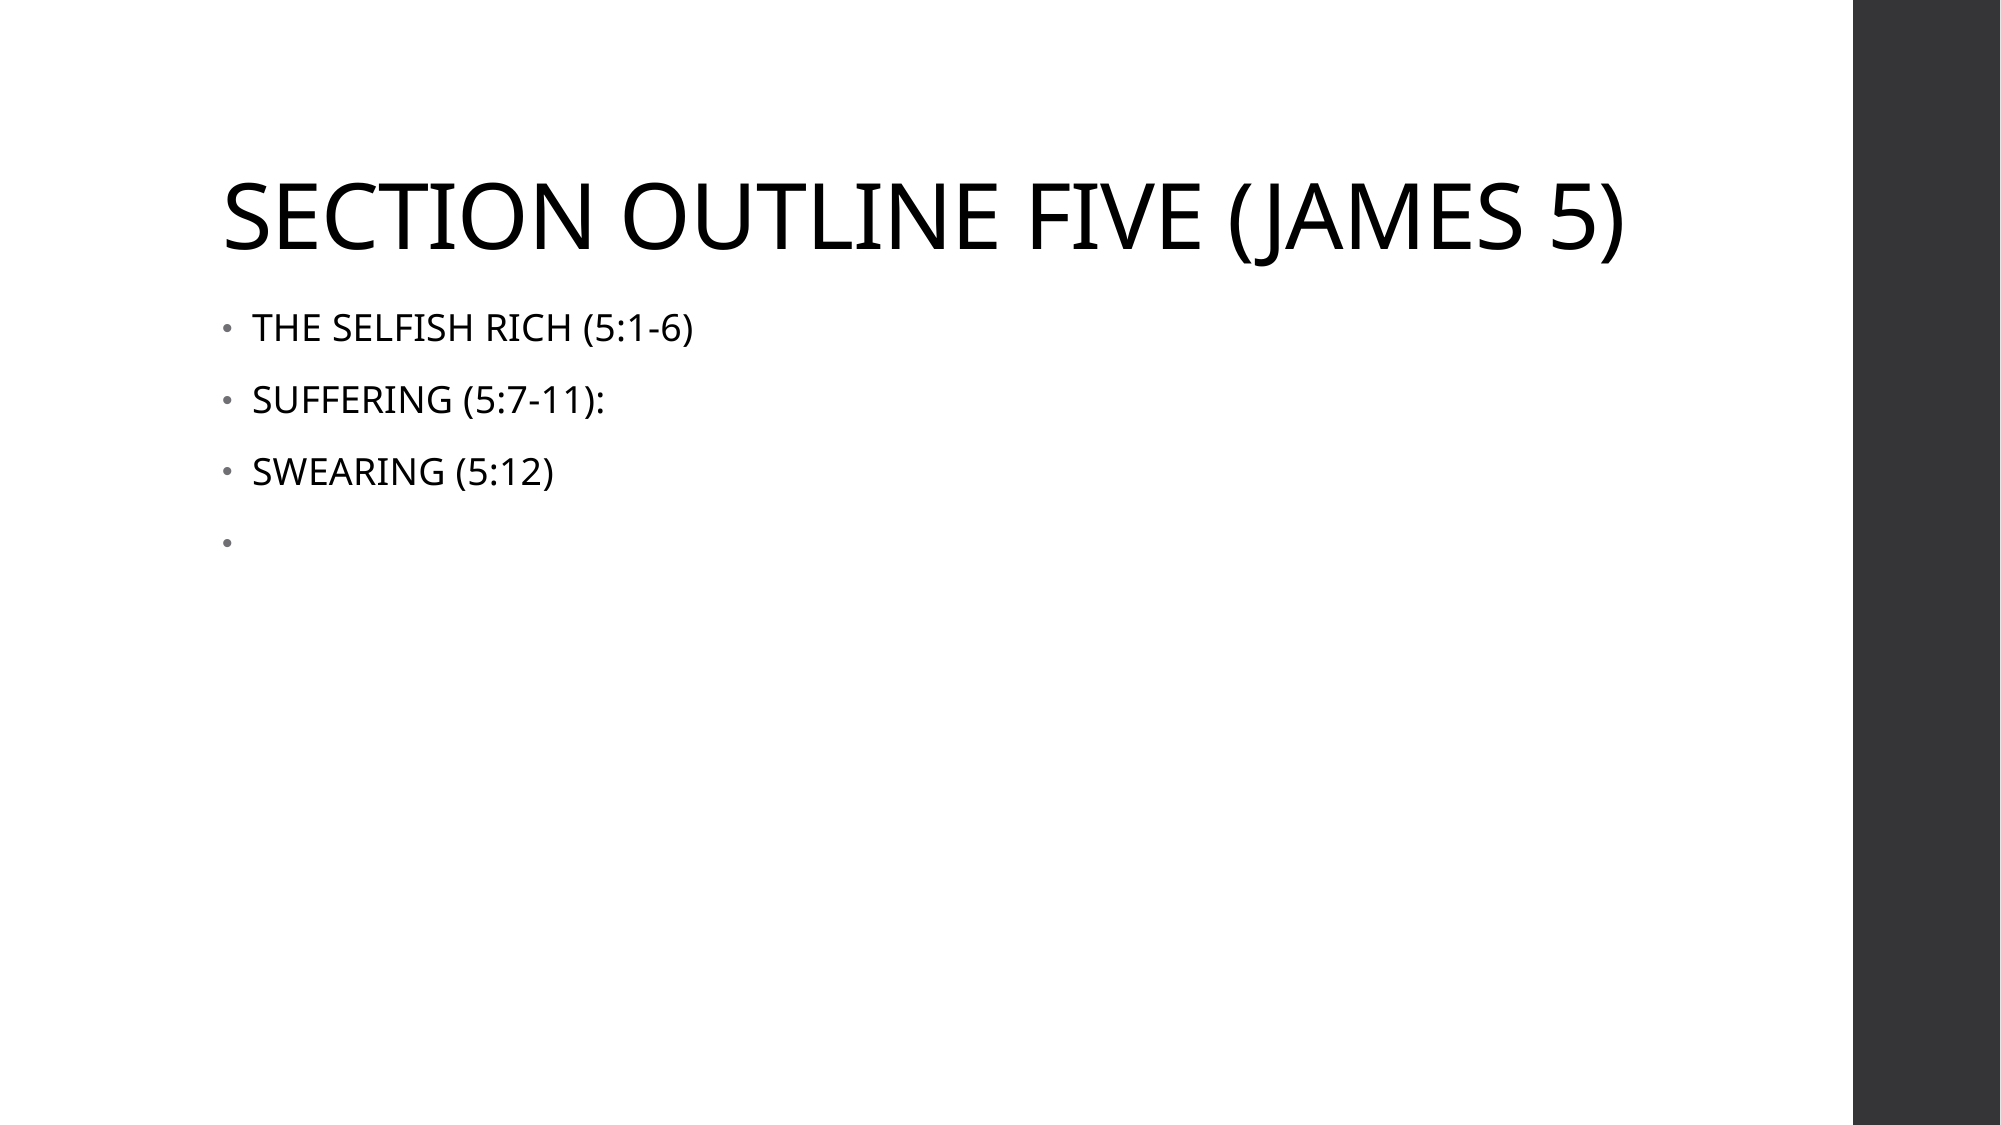

# SECTION OUTLINE FIVE (JAMES 5)
THE SELFISH RICH (5:1-6)
SUFFERING (5:7-11):
SWEARING (5:12)